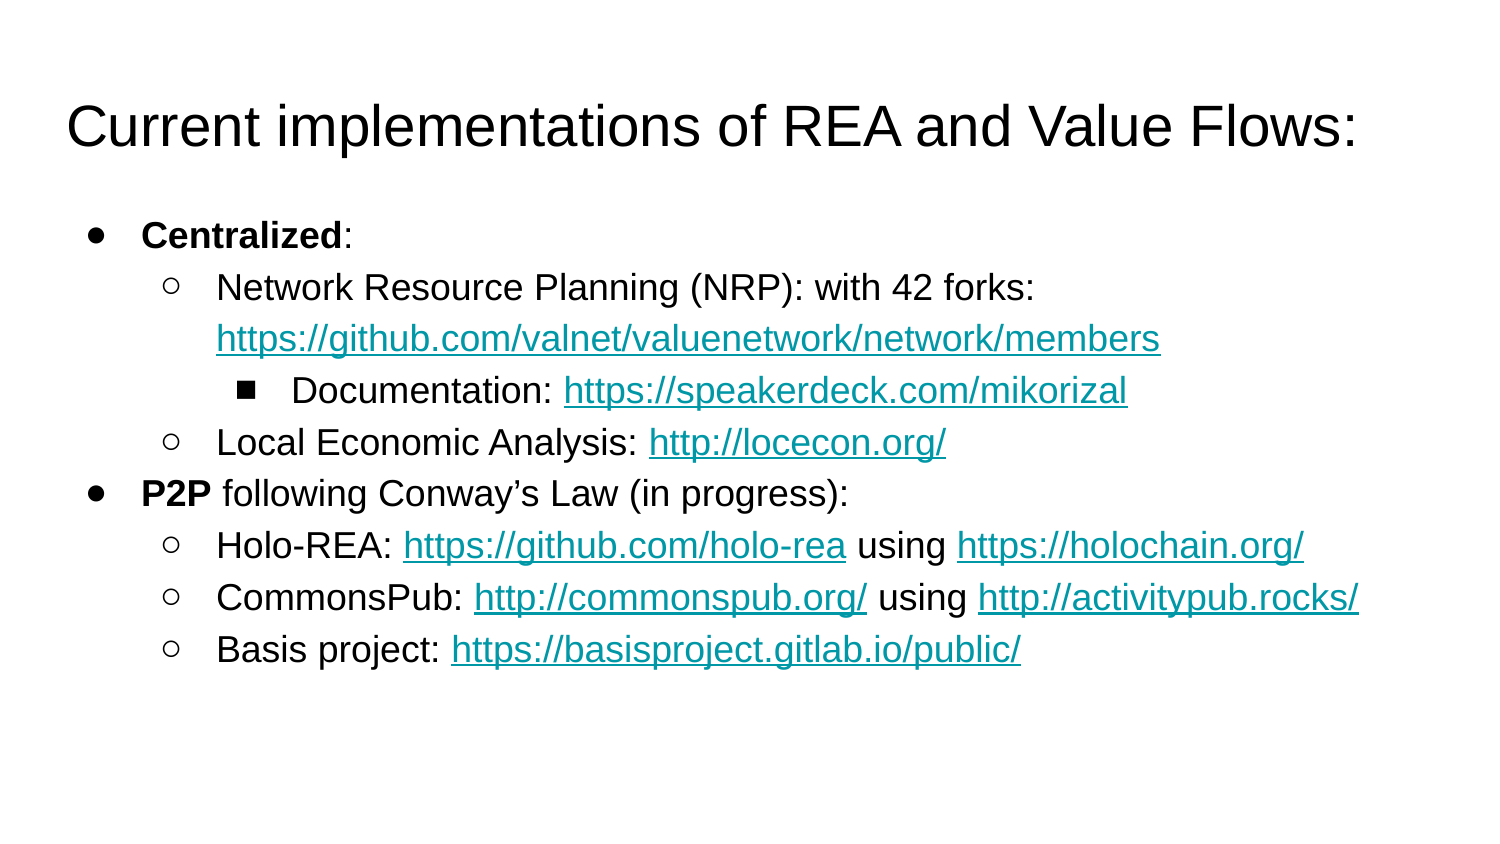

# Current implementations of REA and Value Flows:
Centralized:
Network Resource Planning (NRP): with 42 forks: https://github.com/valnet/valuenetwork/network/members
Documentation: https://speakerdeck.com/mikorizal
Local Economic Analysis: http://locecon.org/
P2P following Conway’s Law (in progress):
Holo-REA: https://github.com/holo-rea using https://holochain.org/
CommonsPub: http://commonspub.org/ using http://activitypub.rocks/
Basis project: https://basisproject.gitlab.io/public/